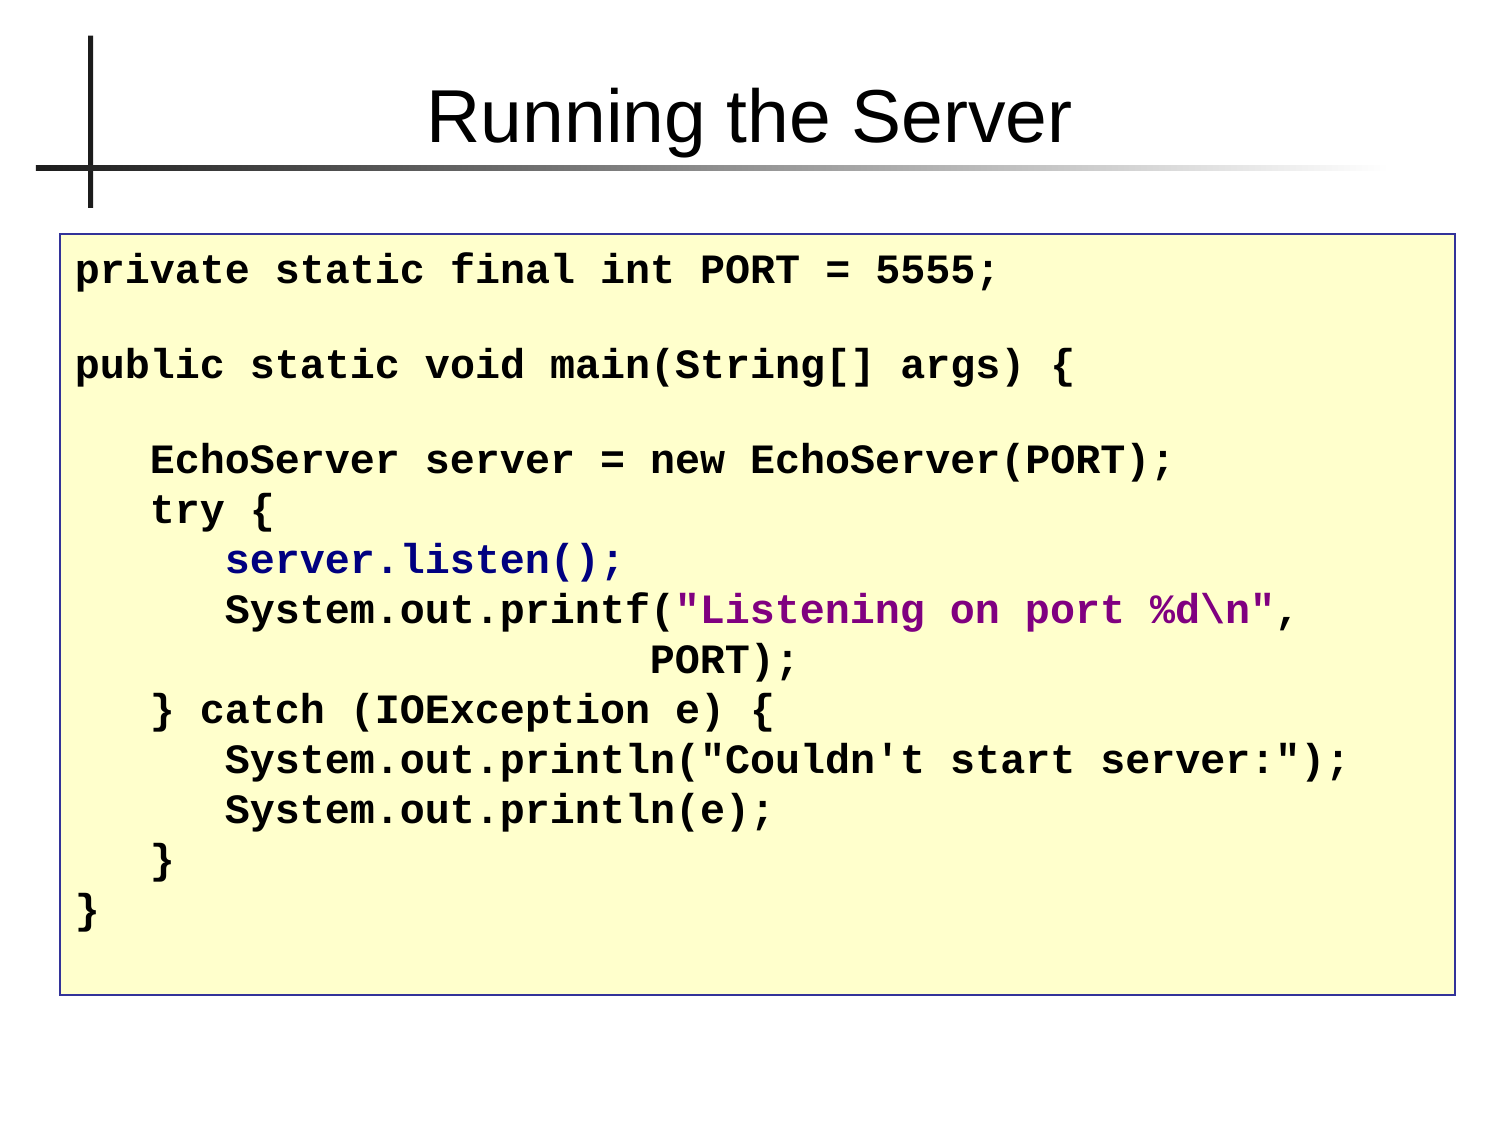

Running the Server
private static final int PORT = 5555;
public static void main(String[] args) {
 EchoServer server = new EchoServer(PORT);
 try {
 server.listen();
 System.out.printf("Listening on port %d\n",
 PORT);
 } catch (IOException e) {
 System.out.println("Couldn't start server:");
 System.out.println(e);
 }
}